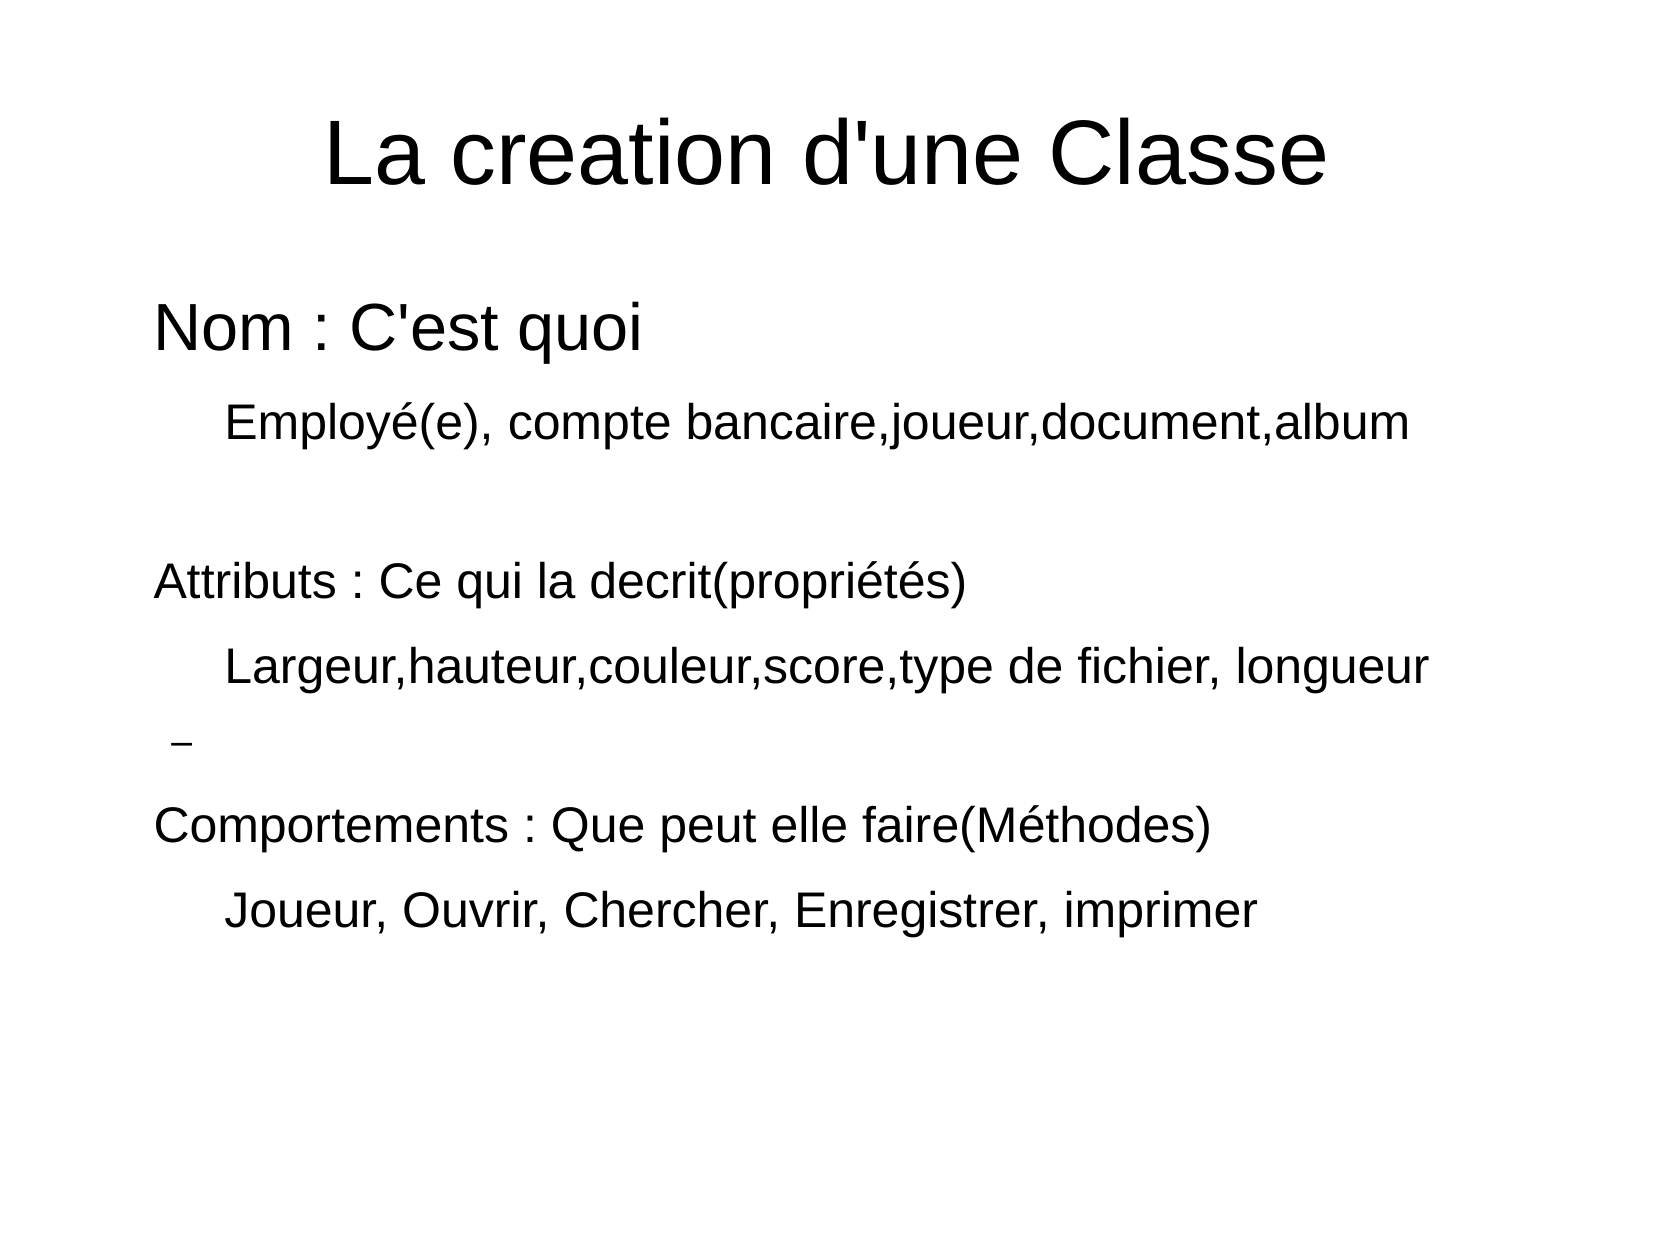

# La creation d'une Classe
Nom : C'est quoi
Employé(e), compte bancaire,joueur,document,album
Attributs : Ce qui la decrit(propriétés)
Largeur,hauteur,couleur,score,type de fichier, longueur
Comportements : Que peut elle faire(Méthodes)
Joueur, Ouvrir, Chercher, Enregistrer, imprimer